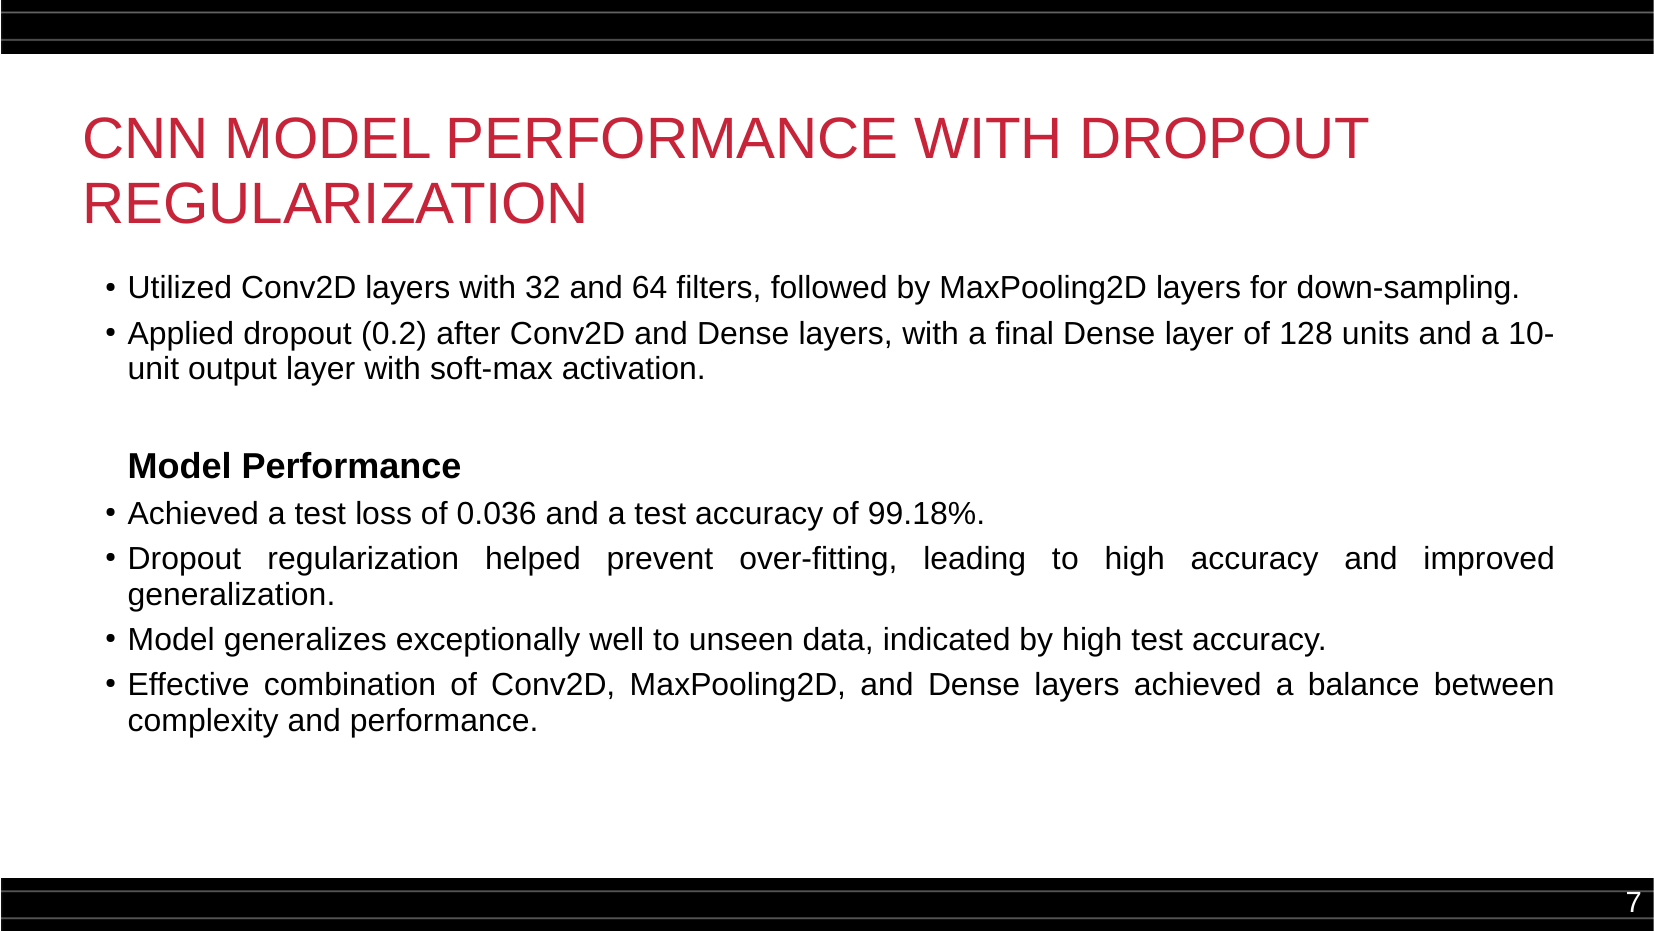

# CNN MODEL PERFORMANCE WITH DROPOUT REGULARIZATION
Utilized Conv2D layers with 32 and 64 filters, followed by MaxPooling2D layers for down-sampling.
Applied dropout (0.2) after Conv2D and Dense layers, with a final Dense layer of 128 units and a 10-unit output layer with soft-max activation.
Model Performance
Achieved a test loss of 0.036 and a test accuracy of 99.18%.
Dropout regularization helped prevent over-fitting, leading to high accuracy and improved generalization.
Model generalizes exceptionally well to unseen data, indicated by high test accuracy.
Effective combination of Conv2D, MaxPooling2D, and Dense layers achieved a balance between complexity and performance.